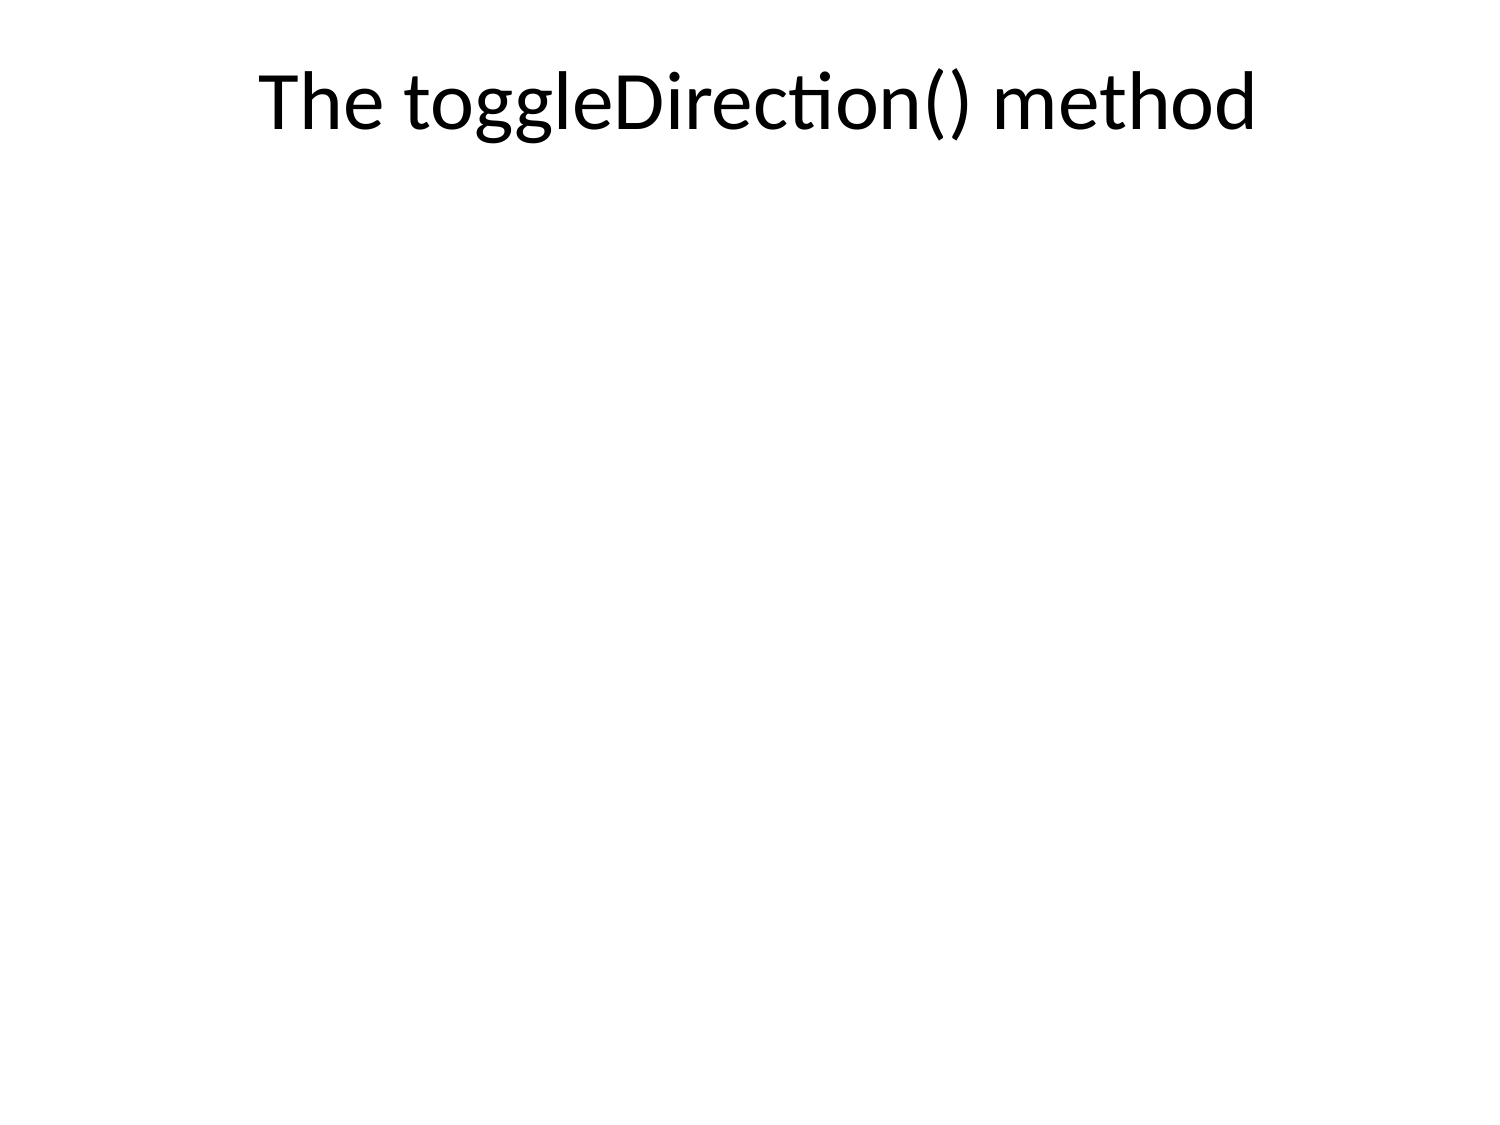

# The toggleDirection() method
private void toggleDirection() {
	if (clockwise) {
		setTurnLeft(fullTurn);
		setBack(veryFar);
		setTurnGunRight(fullTurn);
	} else {
		setTurnRight(fullTurn);
		setAhead(veryFar);
		setTurnGunLeft(fullTurn);
	}
	clockwise = ! clockwise;
}